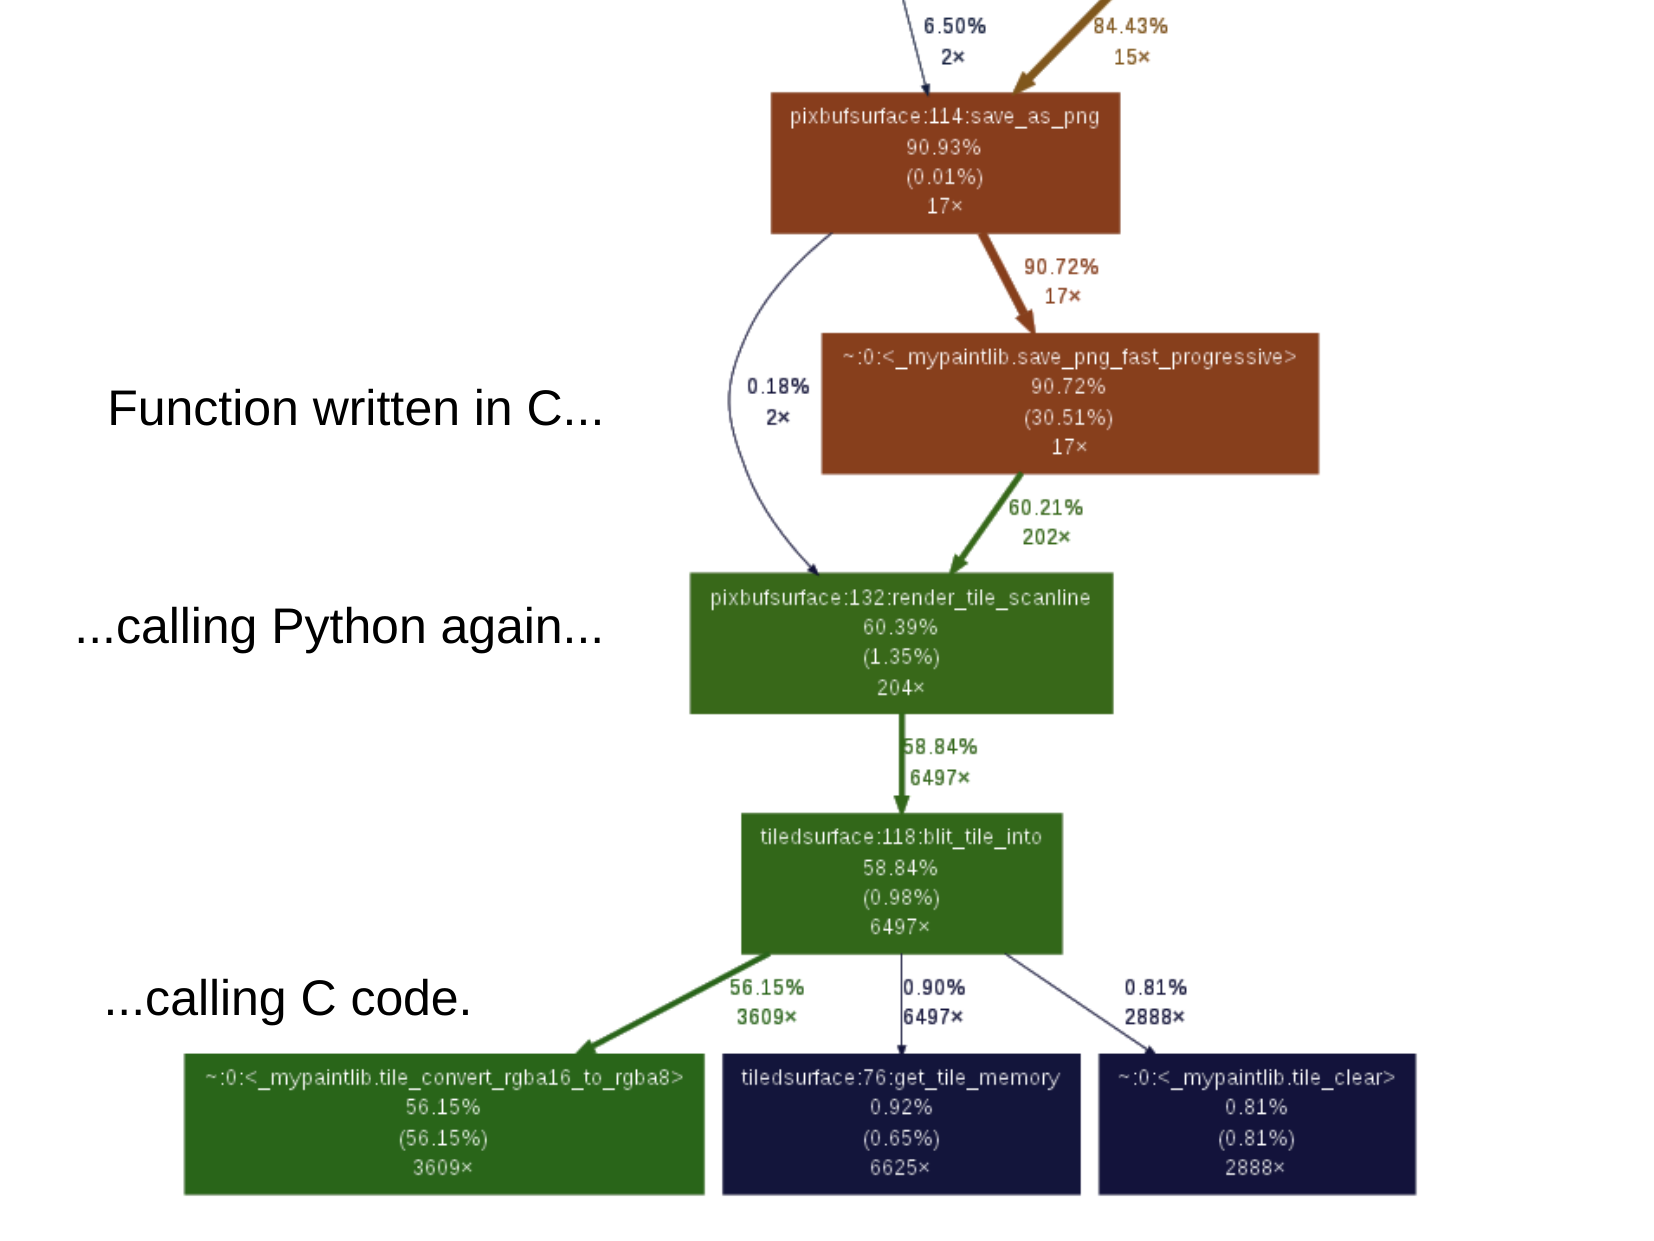

Function written in C...
...calling Python again...
...calling C code.